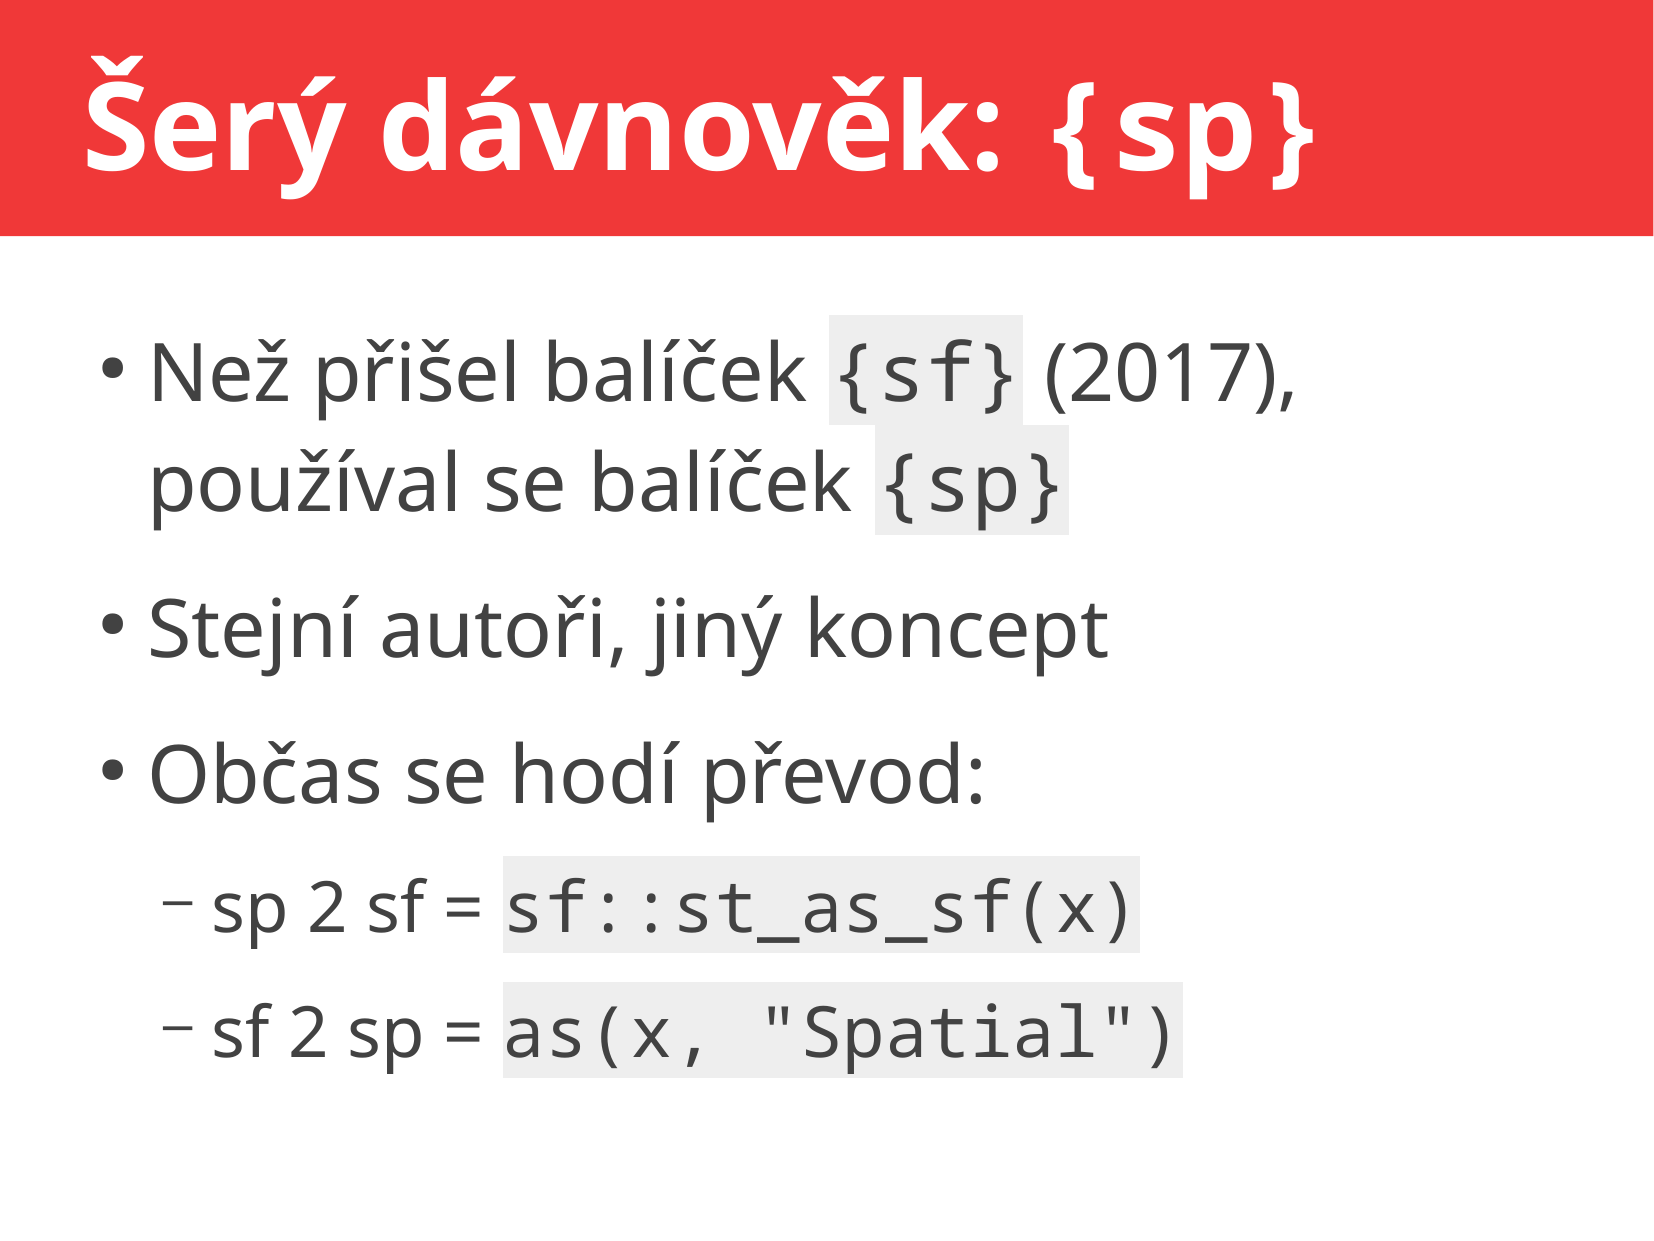

# Šerý dávnověk: {sp}
Než přišel balíček {sf} (2017), používal se balíček {sp}
Stejní autoři, jiný koncept
Občas se hodí převod:
sp 2 sf = sf::st_as_sf(x)
sf 2 sp = as(x, "Spatial")